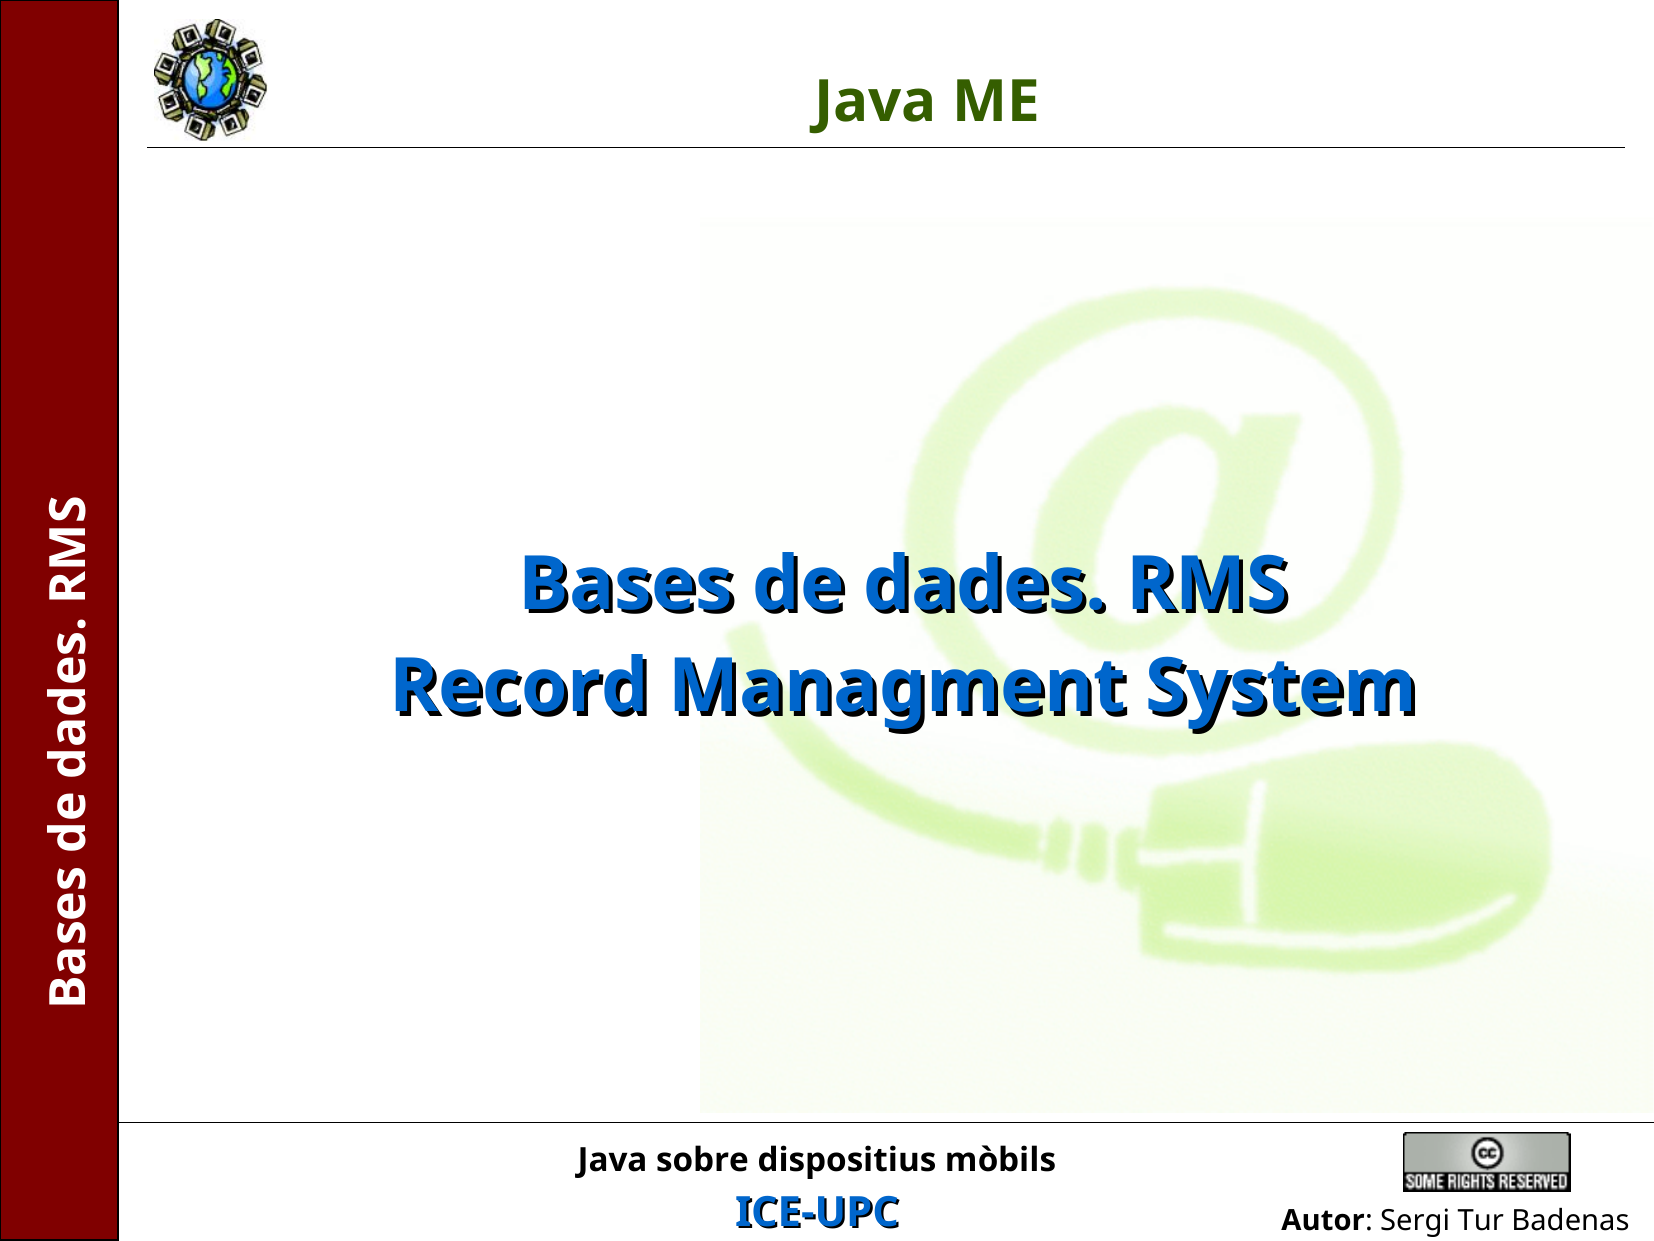

# Java ME
Bases de dades. RMS
Record Managment System